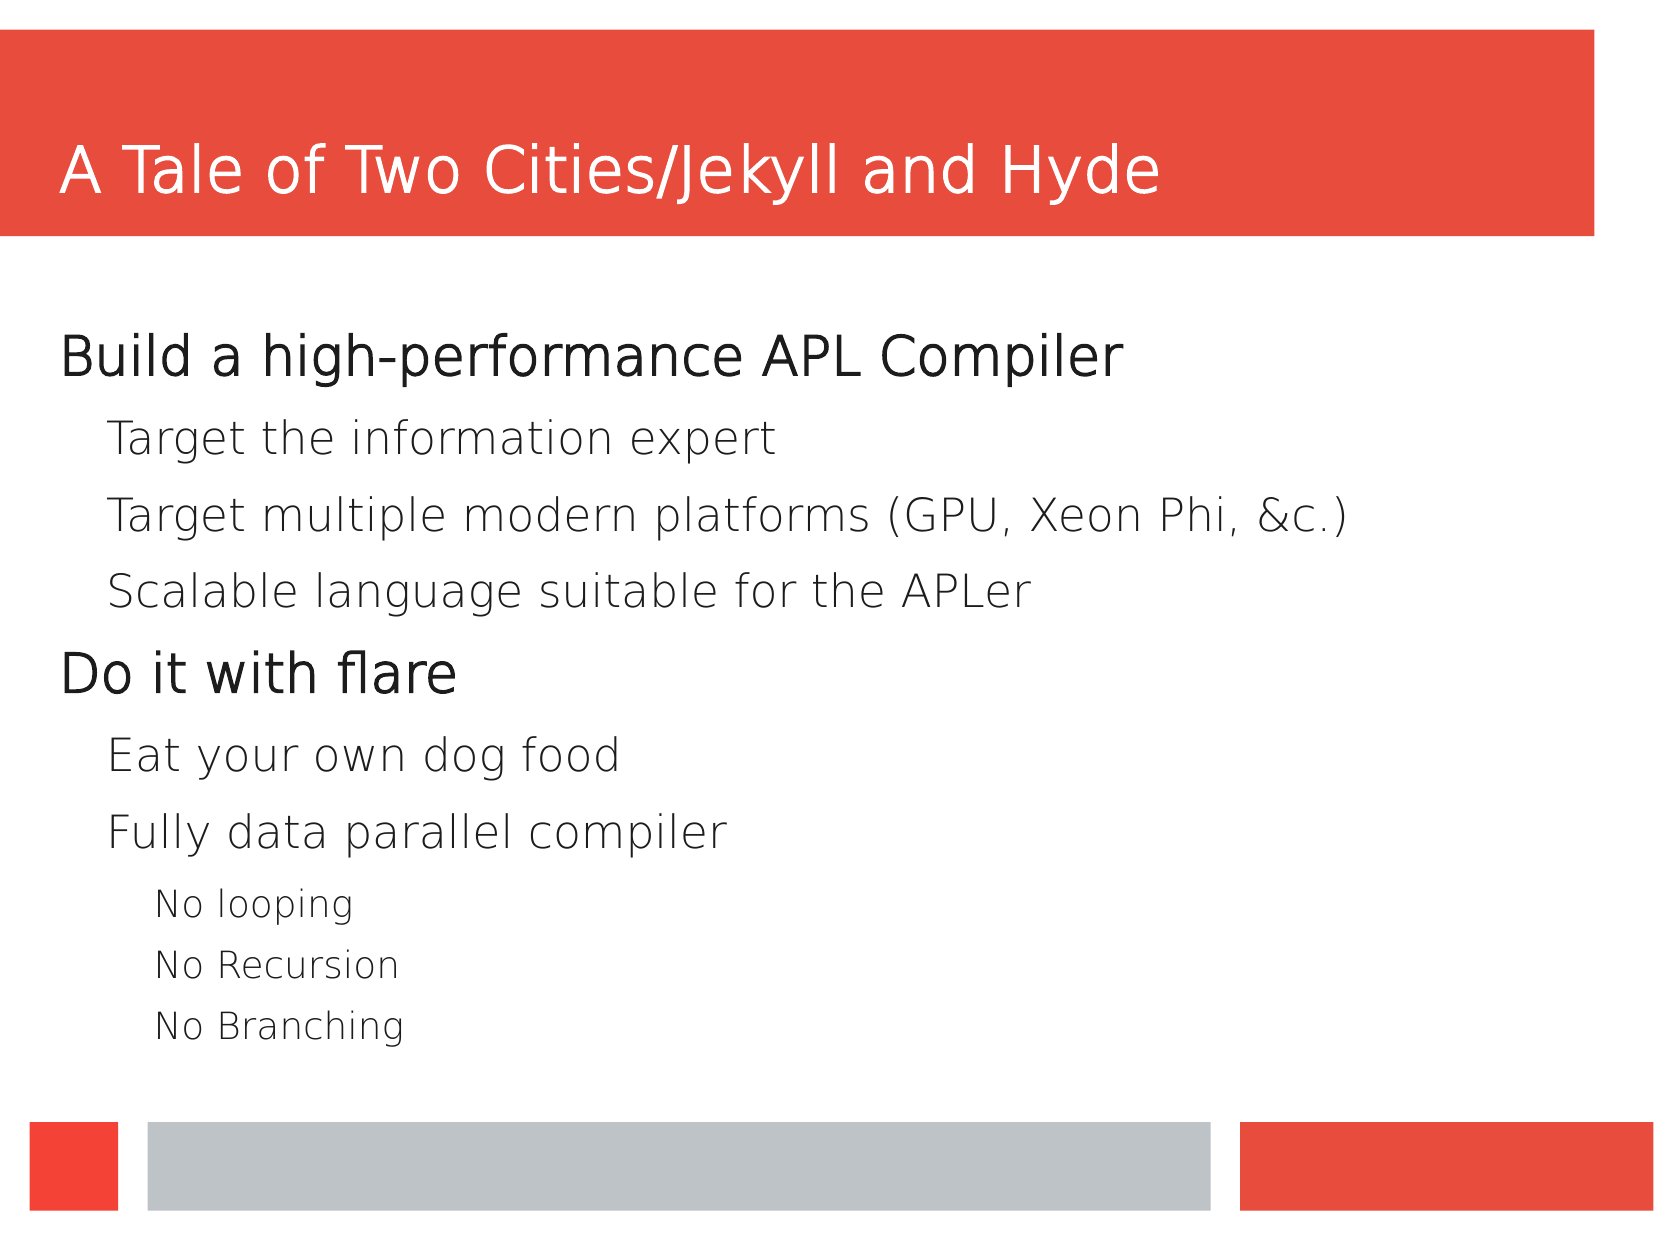

# A Tale of Two Cities/Jekyll and Hyde
Build a high-performance APL Compiler
Target the information expert
Target multiple modern platforms (GPU, Xeon Phi, &c.)
Scalable language suitable for the APLer
Do it with flare
Eat your own dog food
Fully data parallel compiler
No looping
No Recursion
No Branching